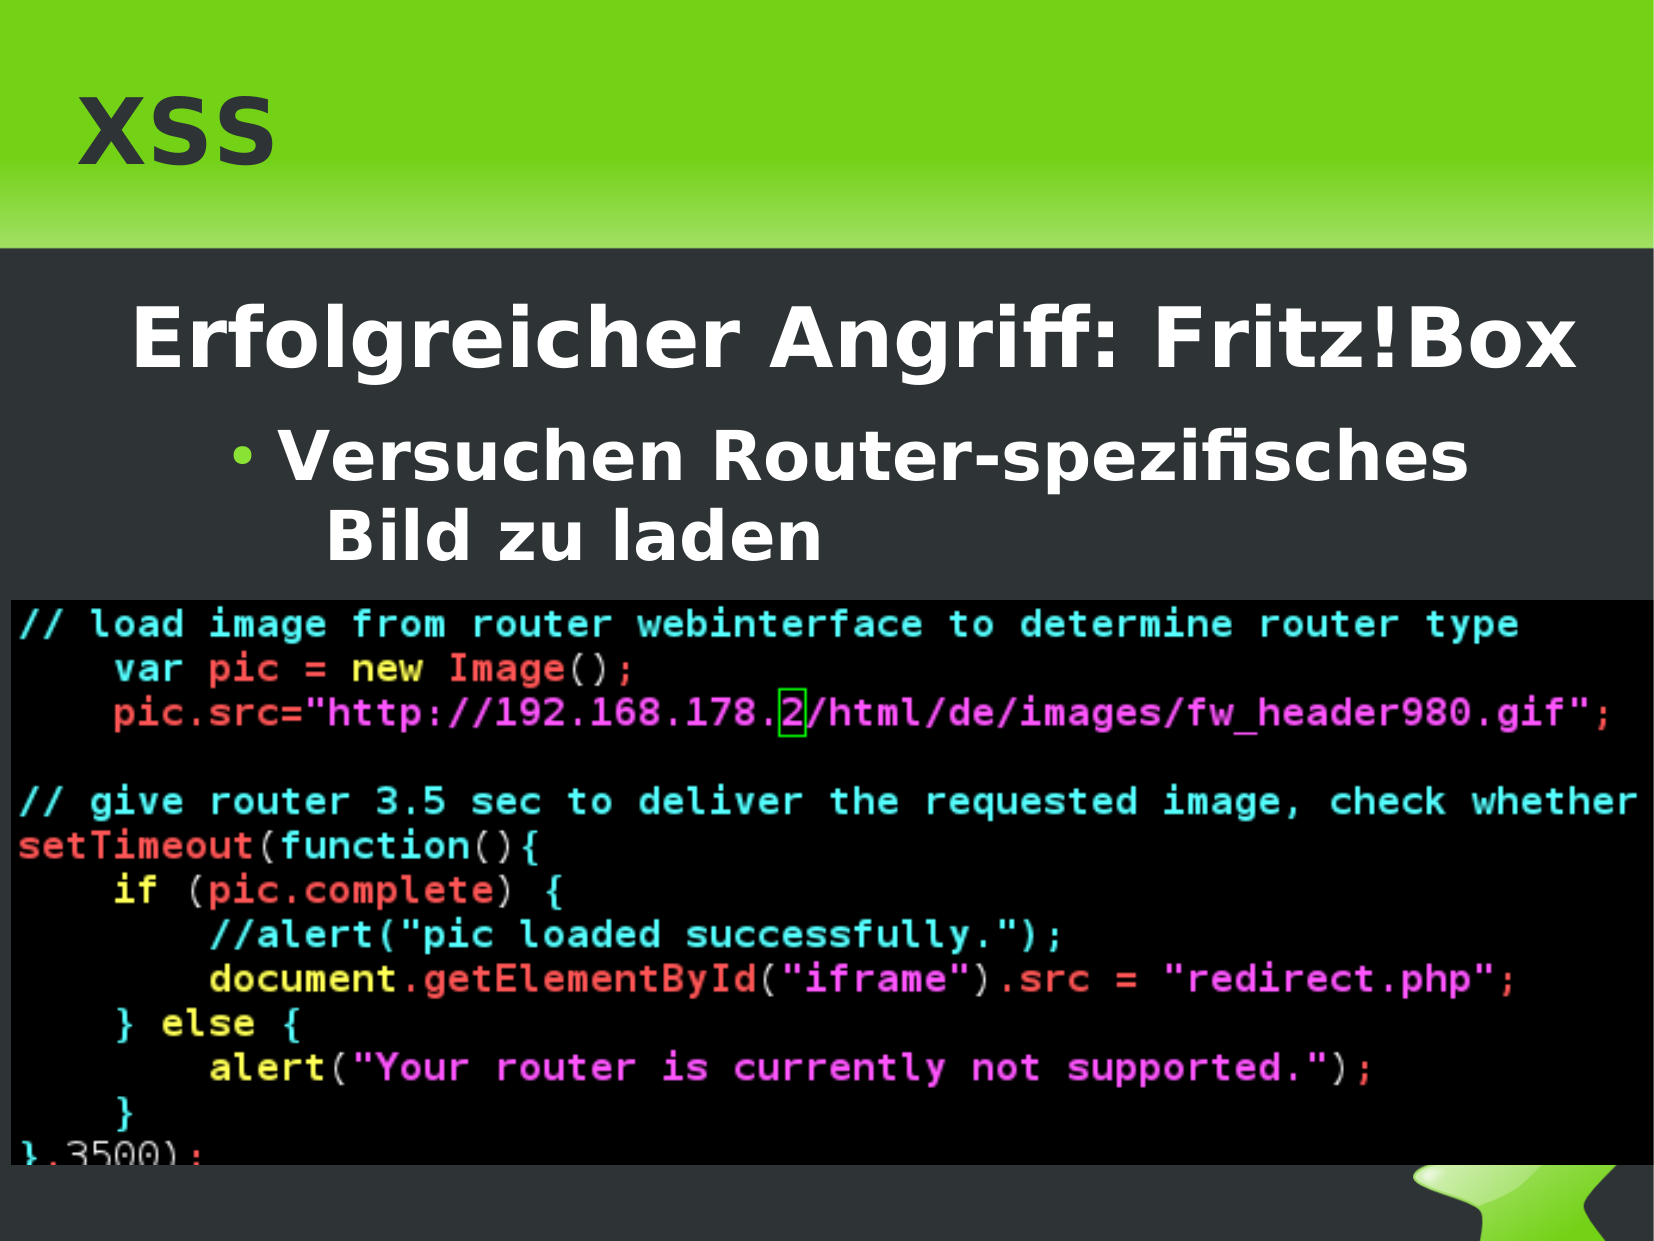

# XSS
Erfolgreicher Angriff: Fritz!Box
Versuchen Router-spezifisches Bild zu laden